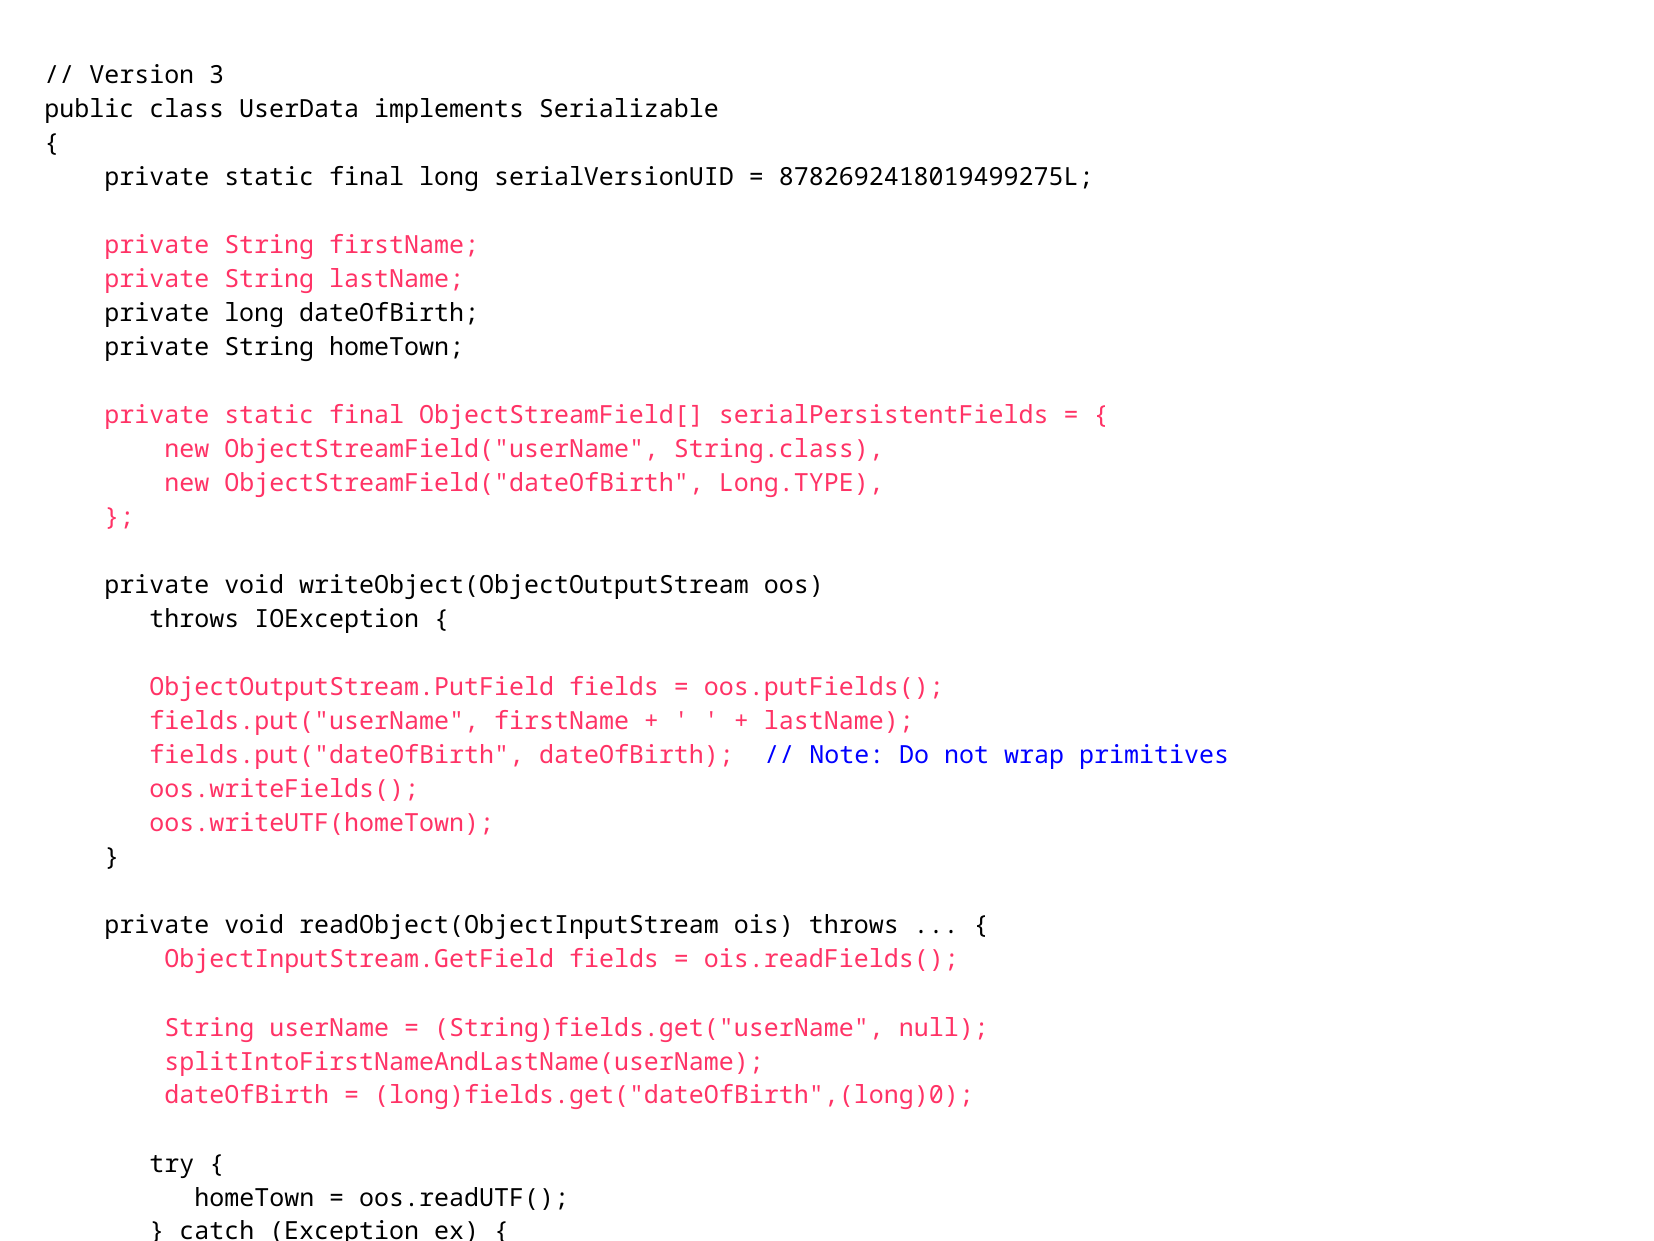

// Version 3
public class UserData implements Serializable
{
 private static final long serialVersionUID = 8782692418019499275L;
 private String firstName;
 private String lastName;
 private long dateOfBirth;
 private String homeTown;
 private static final ObjectStreamField[] serialPersistentFields = {
 new ObjectStreamField("userName", String.class),
 new ObjectStreamField("dateOfBirth", Long.TYPE),
 };
 private void writeObject(ObjectOutputStream oos)
 throws IOException {
 ObjectOutputStream.PutField fields = oos.putFields();
 fields.put("userName", firstName + ' ' + lastName);
 fields.put("dateOfBirth", dateOfBirth); // Note: Do not wrap primitives
 oos.writeFields();
 oos.writeUTF(homeTown);
 }
 private void readObject(ObjectInputStream ois) throws ... {
 ObjectInputStream.GetField fields = ois.readFields();
 String userName = (String)fields.get("userName", null);
 splitIntoFirstNameAndLastName(userName);
 dateOfBirth = (long)fields.get("dateOfBirth",(long)0);
 try {
 homeTown = oos.readUTF();
 } catch (Exception ex) {
 homeTown = "Unknown, USA";
 }
 }
}